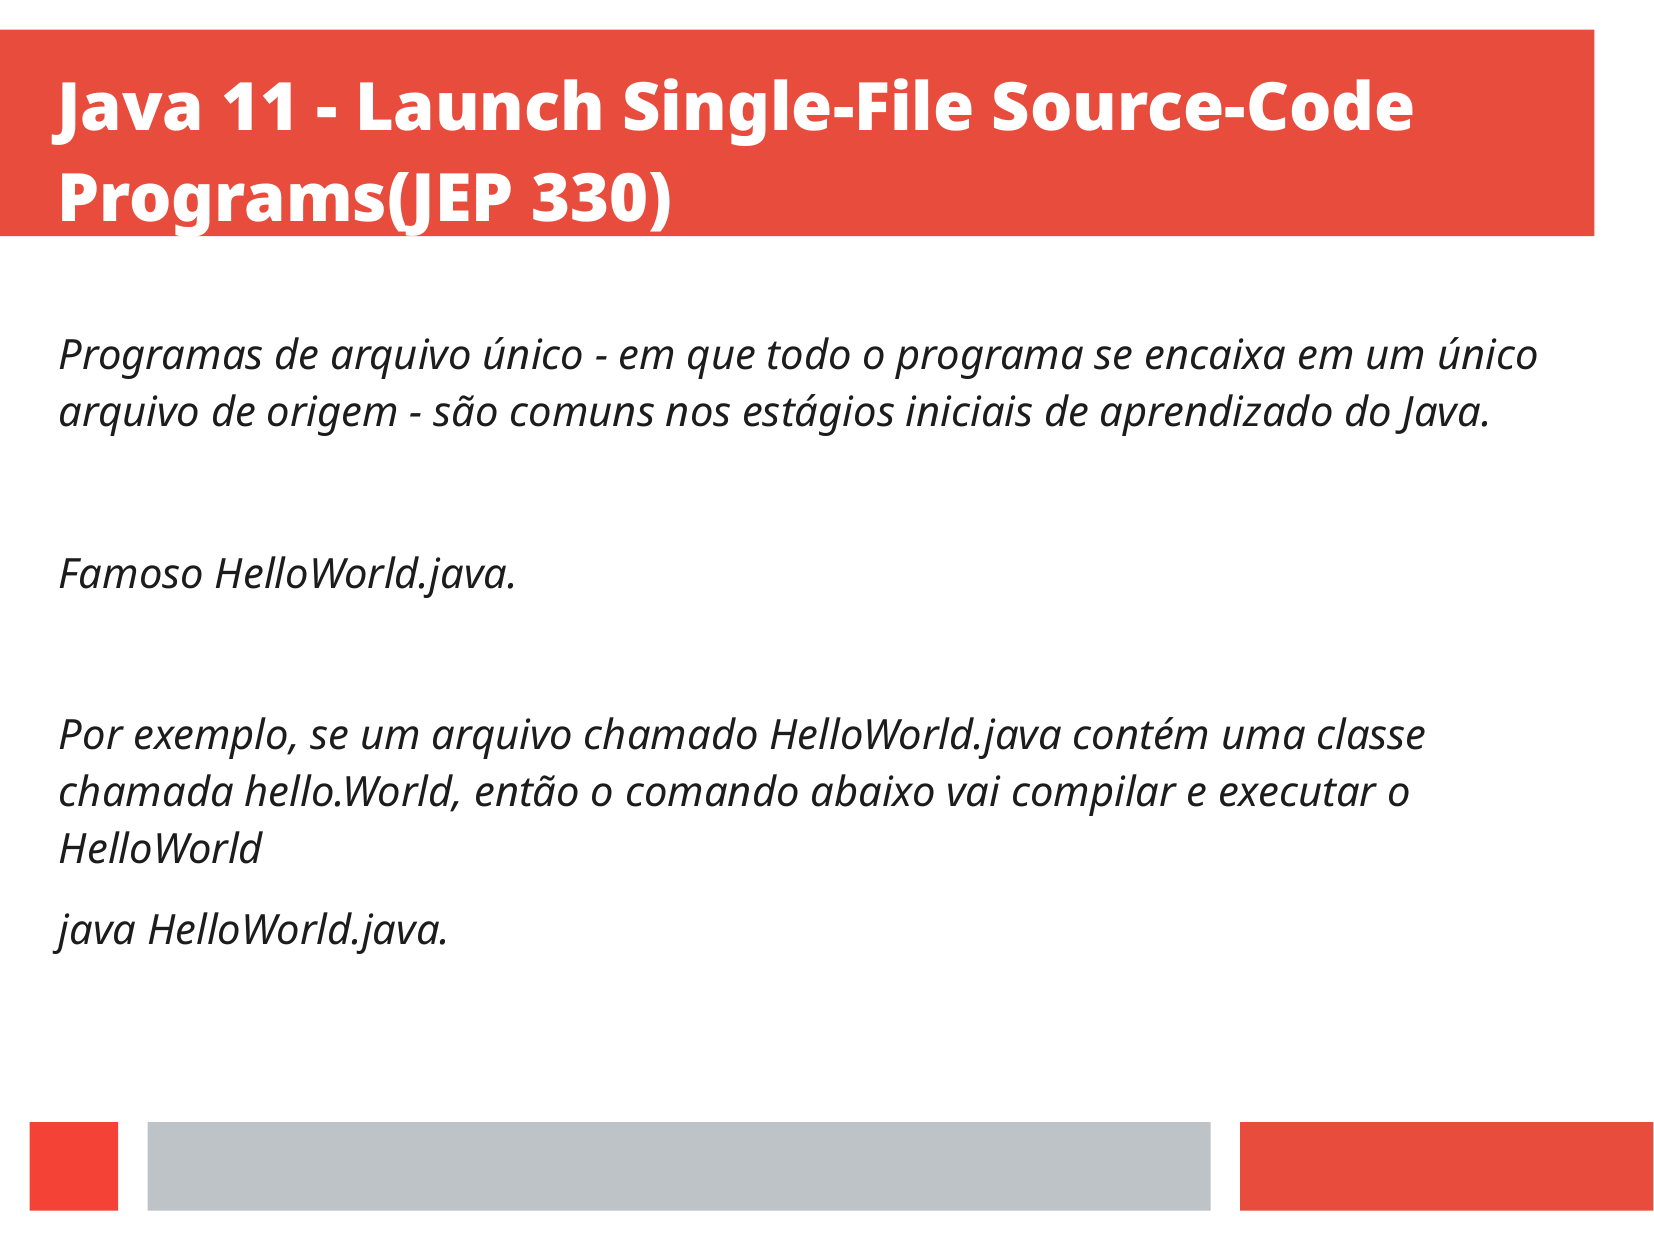

Java 11 - Launch Single-File Source-Code Programs(JEP 330)
# Programas de arquivo único - em que todo o programa se encaixa em um único arquivo de origem - são comuns nos estágios iniciais de aprendizado do Java.
Famoso HelloWorld.java.
Por exemplo, se um arquivo chamado HelloWorld.java contém uma classe chamada hello.World, então o comando abaixo vai compilar e executar o HelloWorld
java HelloWorld.java.